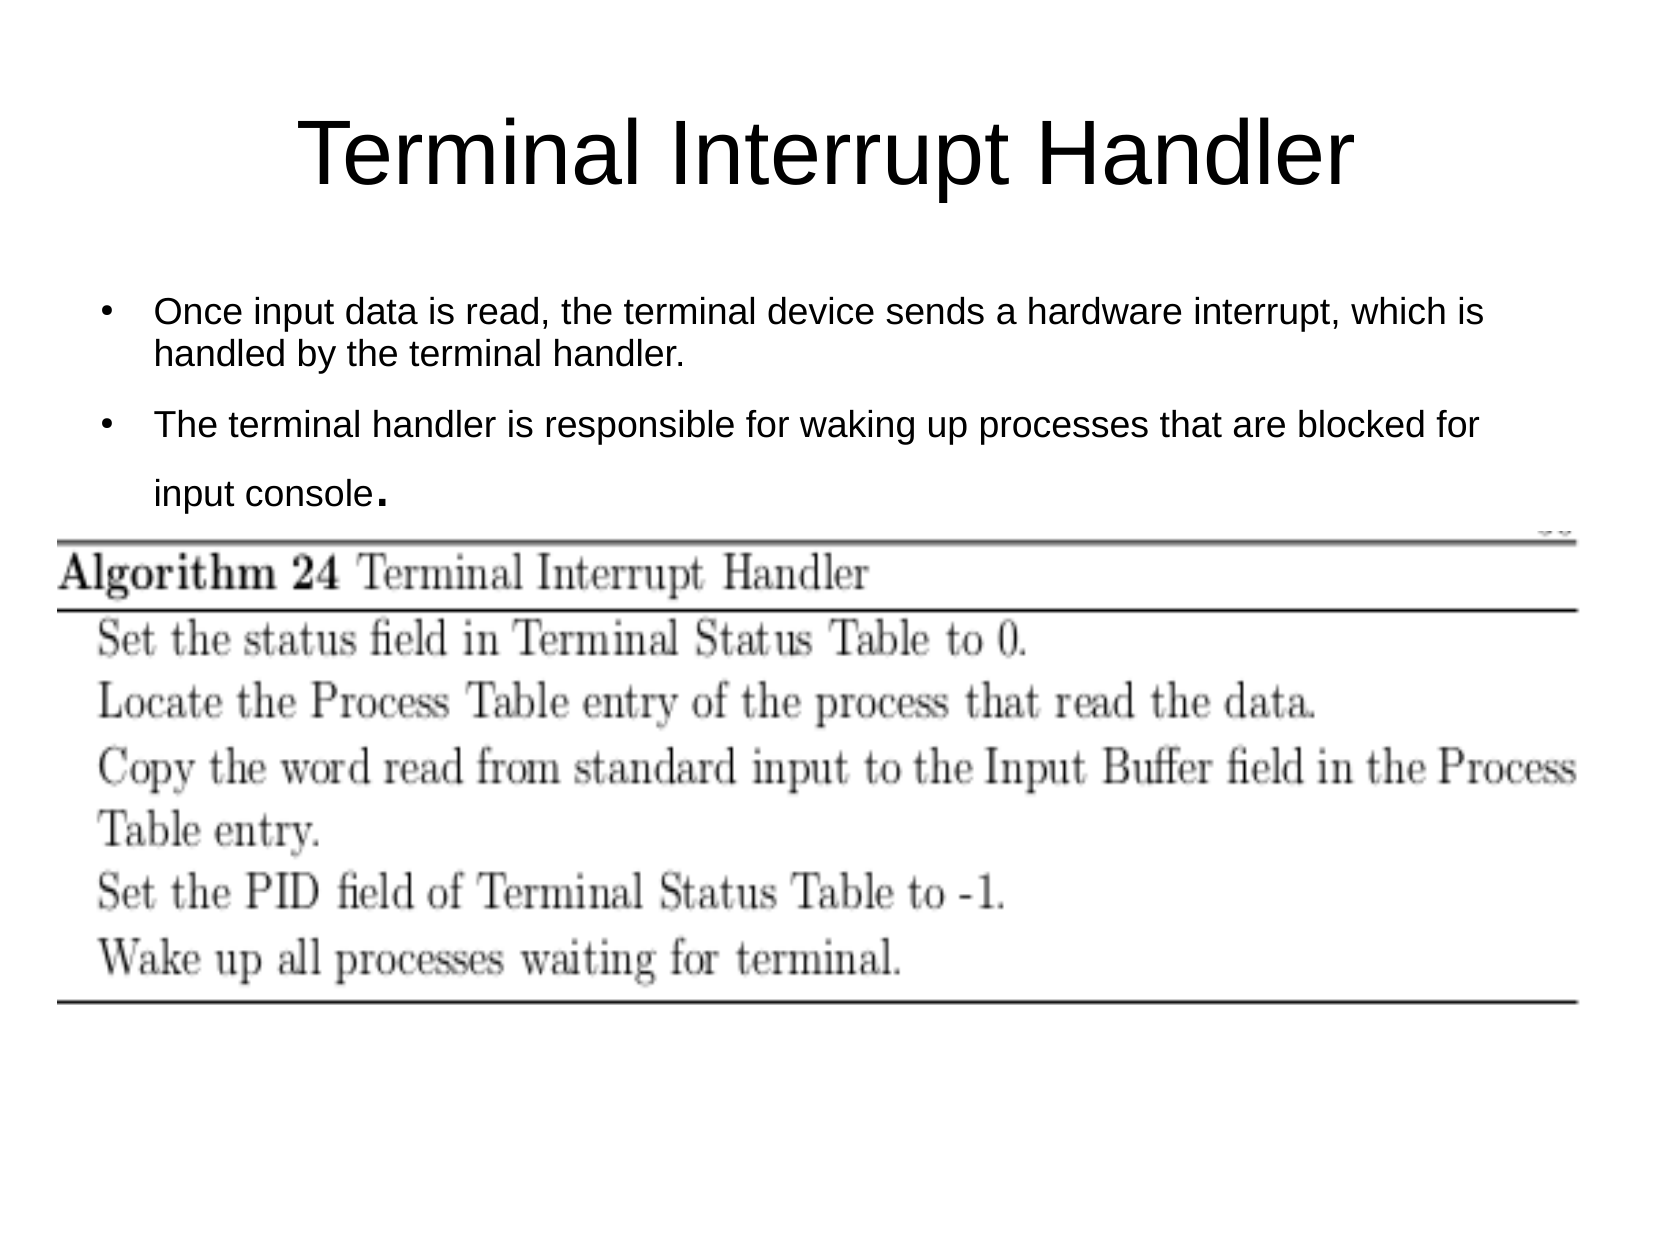

# Terminal Interrupt Handler
Once input data is read, the terminal device sends a hardware interrupt, which is handled by the terminal handler.
The terminal handler is responsible for waking up processes that are blocked for input console.